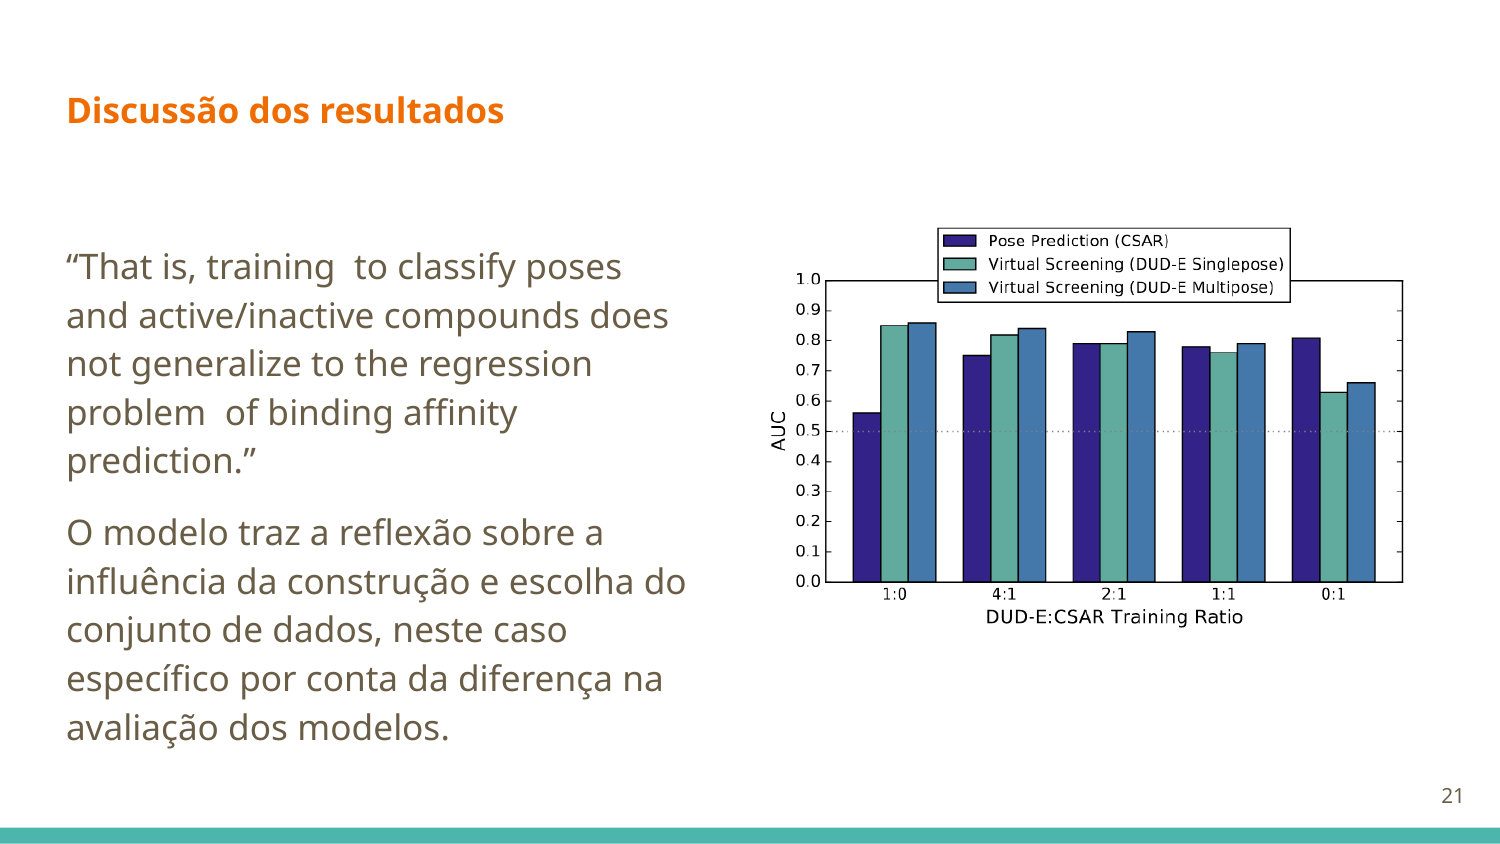

# Discussão dos resultados
“That is, training to classify poses and active/inactive compounds does not generalize to the regression problem of binding affinity prediction.”
O modelo traz a reflexão sobre a influência da construção e escolha do conjunto de dados, neste caso específico por conta da diferença na avaliação dos modelos.